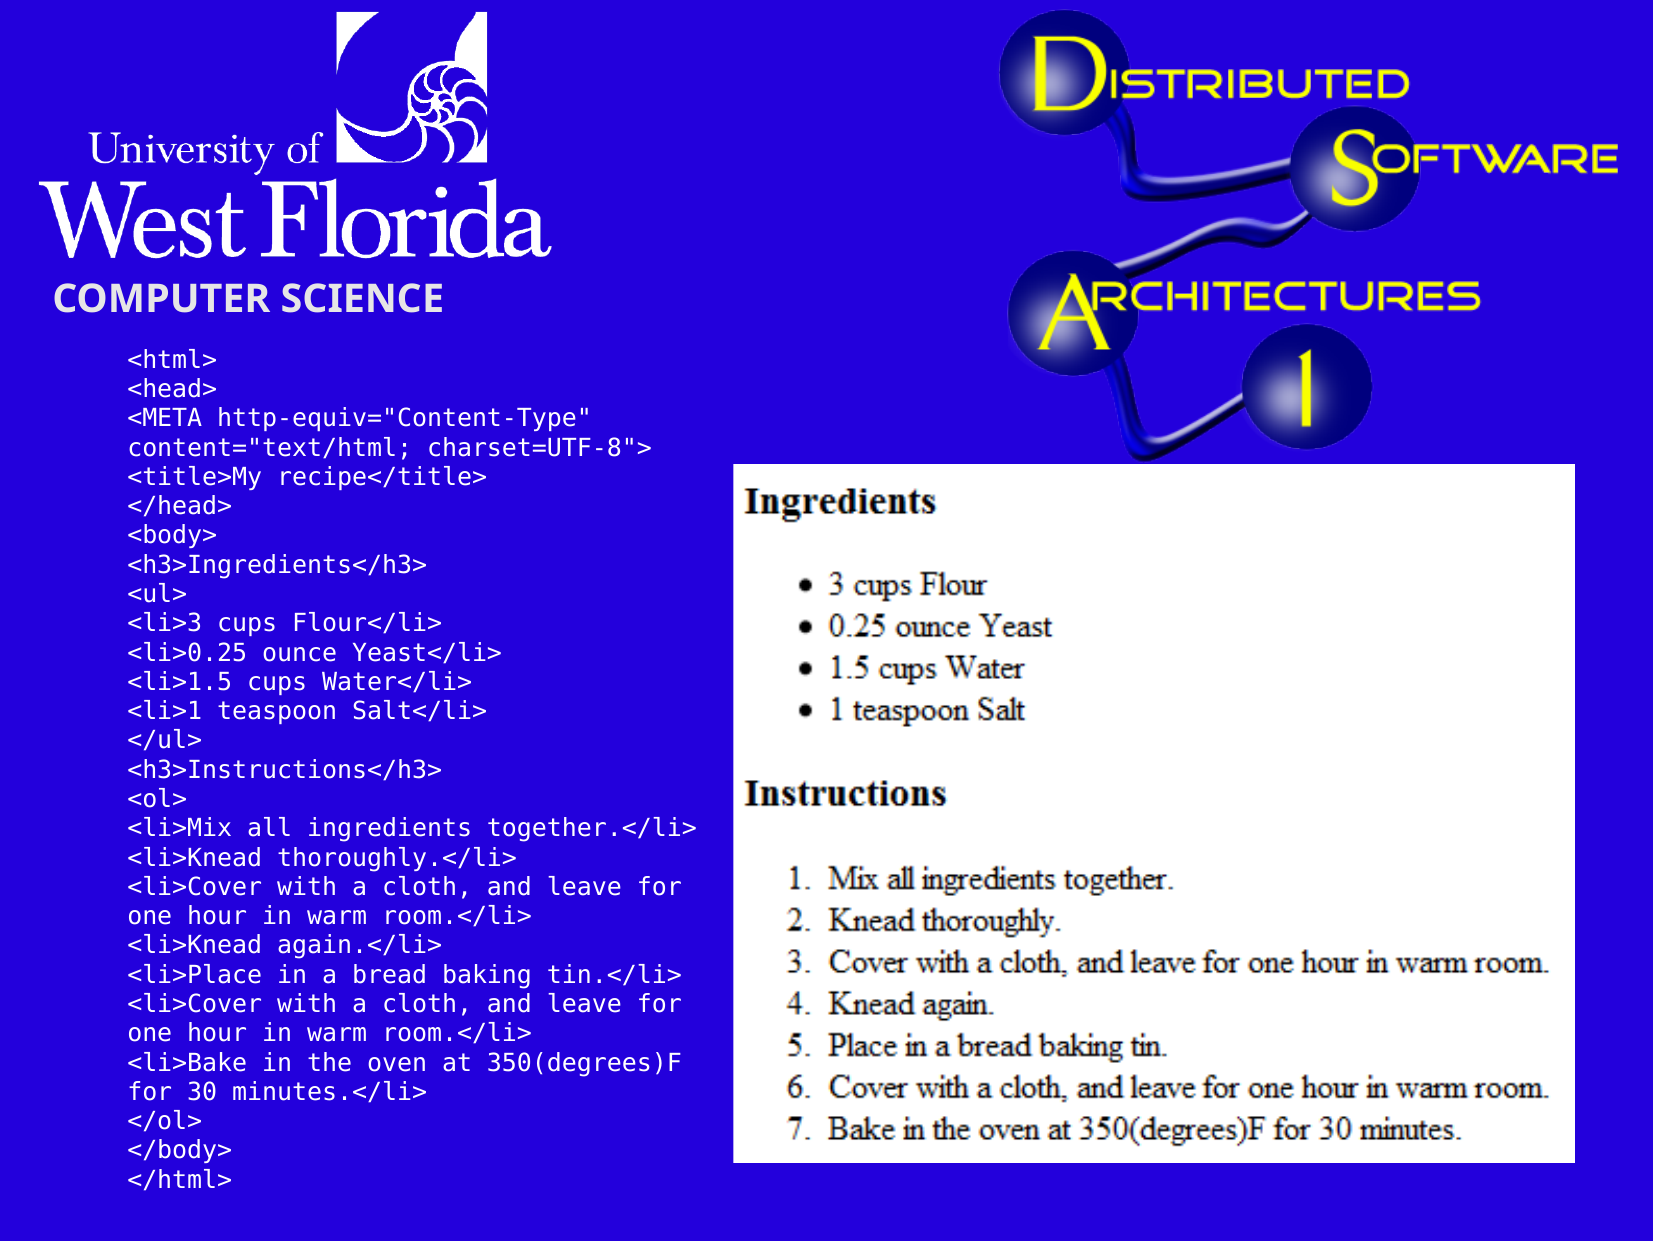

COMPUTER SCIENCE
<html>
<head>
<META http-equiv="Content-Type" content="text/html; charset=UTF-8">
<title>My recipe</title>
</head>
<body>
<h3>Ingredients</h3>
<ul>
<li>3 cups Flour</li>
<li>0.25 ounce Yeast</li>
<li>1.5 cups Water</li>
<li>1 teaspoon Salt</li>
</ul>
<h3>Instructions</h3>
<ol>
<li>Mix all ingredients together.</li>
<li>Knead thoroughly.</li>
<li>Cover with a cloth, and leave for one hour in warm room.</li>
<li>Knead again.</li>
<li>Place in a bread baking tin.</li>
<li>Cover with a cloth, and leave for one hour in warm room.</li>
<li>Bake in the oven at 350(degrees)F for 30 minutes.</li>
</ol>
</body>
</html>